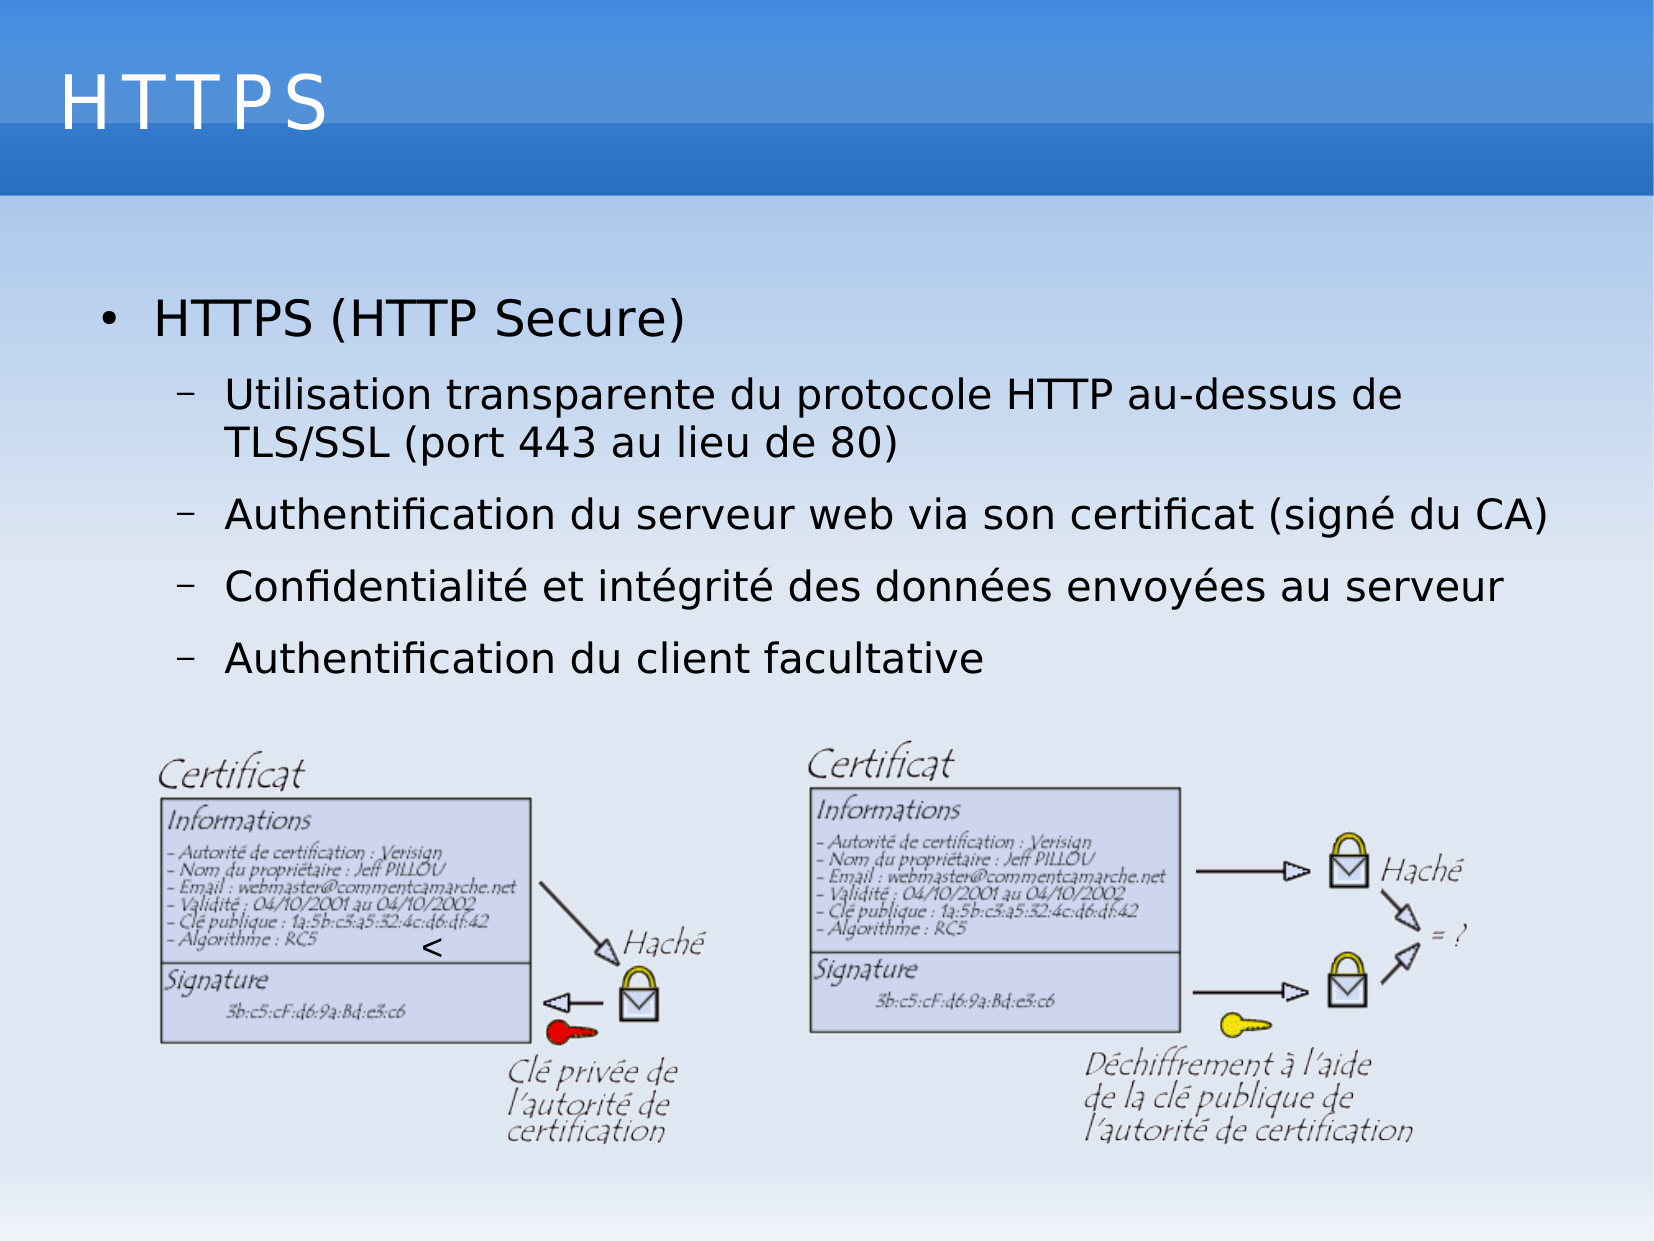

# HTTPS
HTTPS (HTTP Secure)
Utilisation transparente du protocole HTTP au-dessus de TLS/SSL (port 443 au lieu de 80)
Authentification du serveur web via son certificat (signé du CA)
Confidentialité et intégrité des données envoyées au serveur
Authentification du client facultative
<